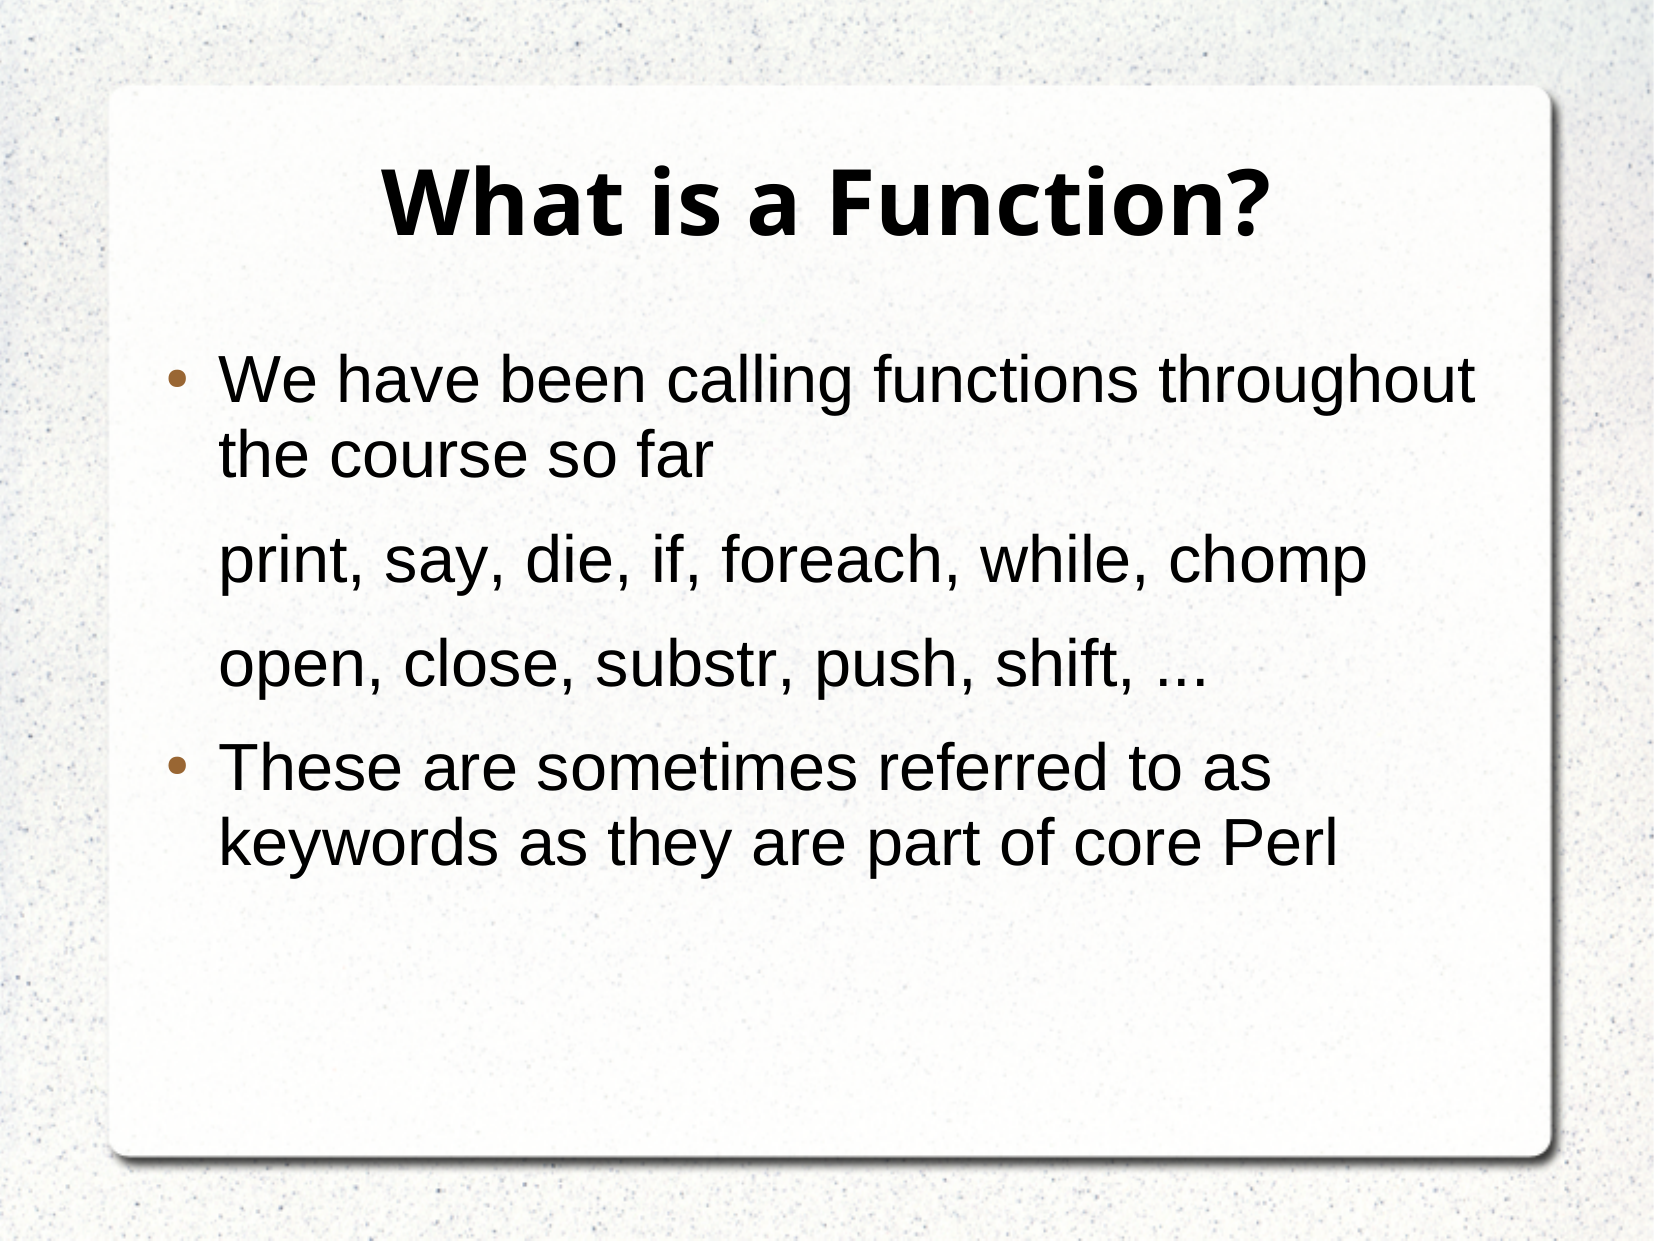

# What is a Function?
We have been calling functions throughout the course so far
print, say, die, if, foreach, while, chomp
open, close, substr, push, shift, ...
These are sometimes referred to as keywords as they are part of core Perl